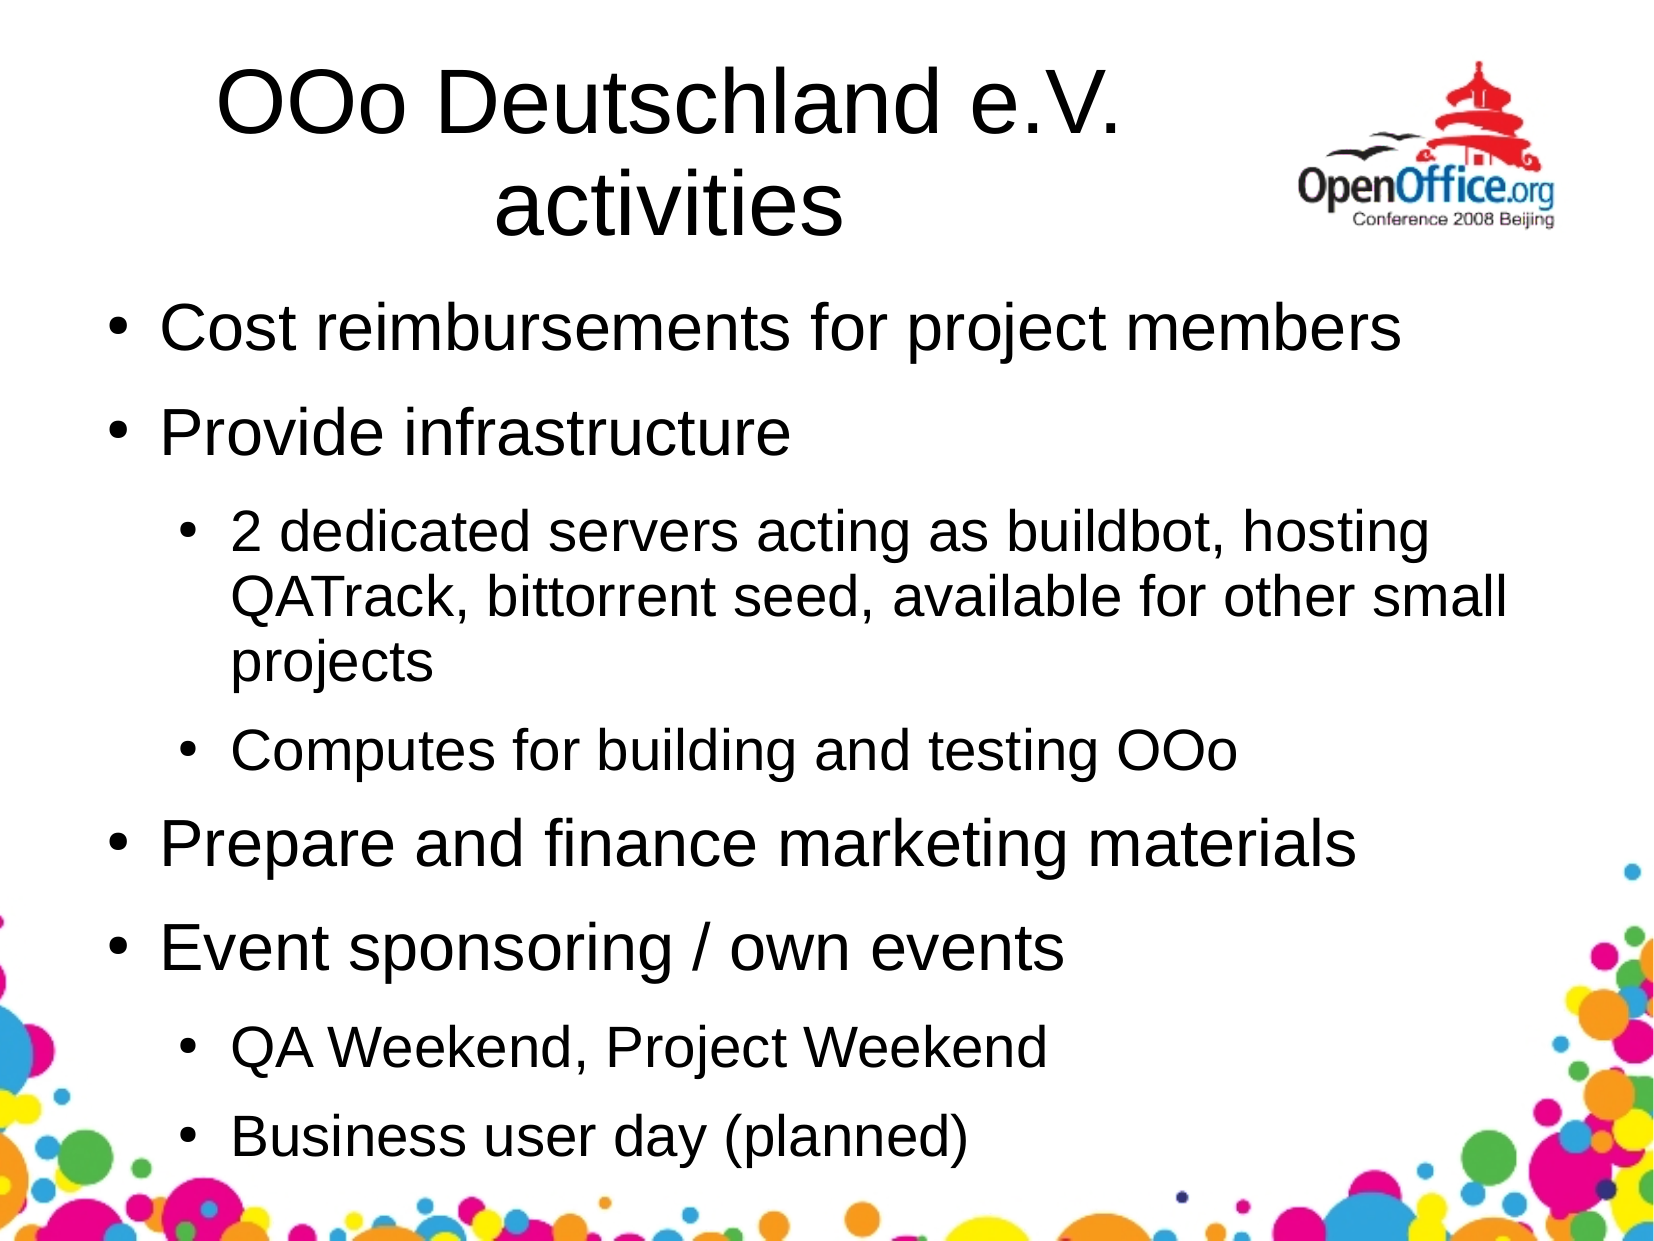

# OOo Deutschland e.V. activities
Cost reimbursements for project members
Provide infrastructure
2 dedicated servers acting as buildbot, hosting QATrack, bittorrent seed, available for other small projects
Computes for building and testing OOo
Prepare and finance marketing materials
Event sponsoring / own events
QA Weekend, Project Weekend
Business user day (planned)